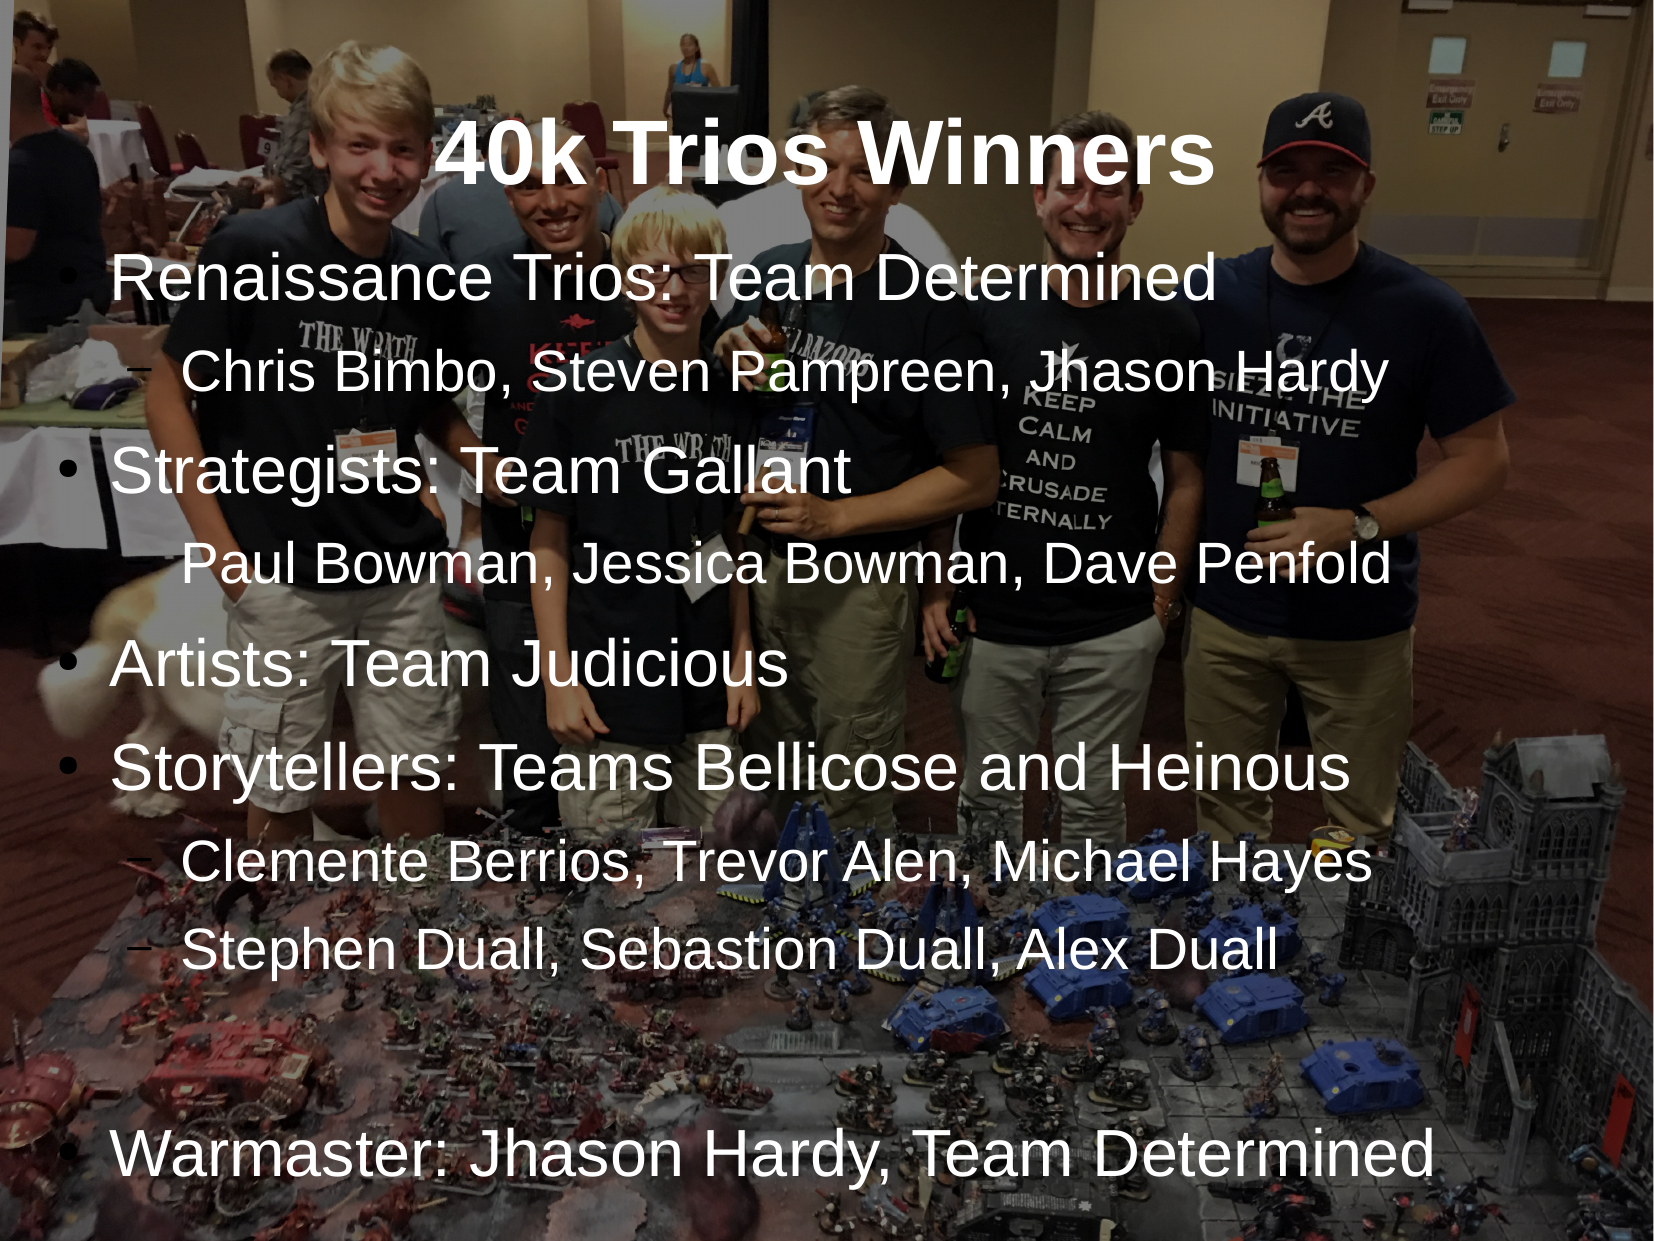

# 40k Trios Winners
Renaissance Trios: Team Determined
Chris Bimbo, Steven Pampreen, Jhason Hardy
Strategists: Team Gallant
Paul Bowman, Jessica Bowman, Dave Penfold
Artists: Team Judicious
Storytellers: Teams Bellicose and Heinous
Clemente Berrios, Trevor Alen, Michael Hayes
Stephen Duall, Sebastion Duall, Alex Duall
Warmaster: Jhason Hardy, Team Determined